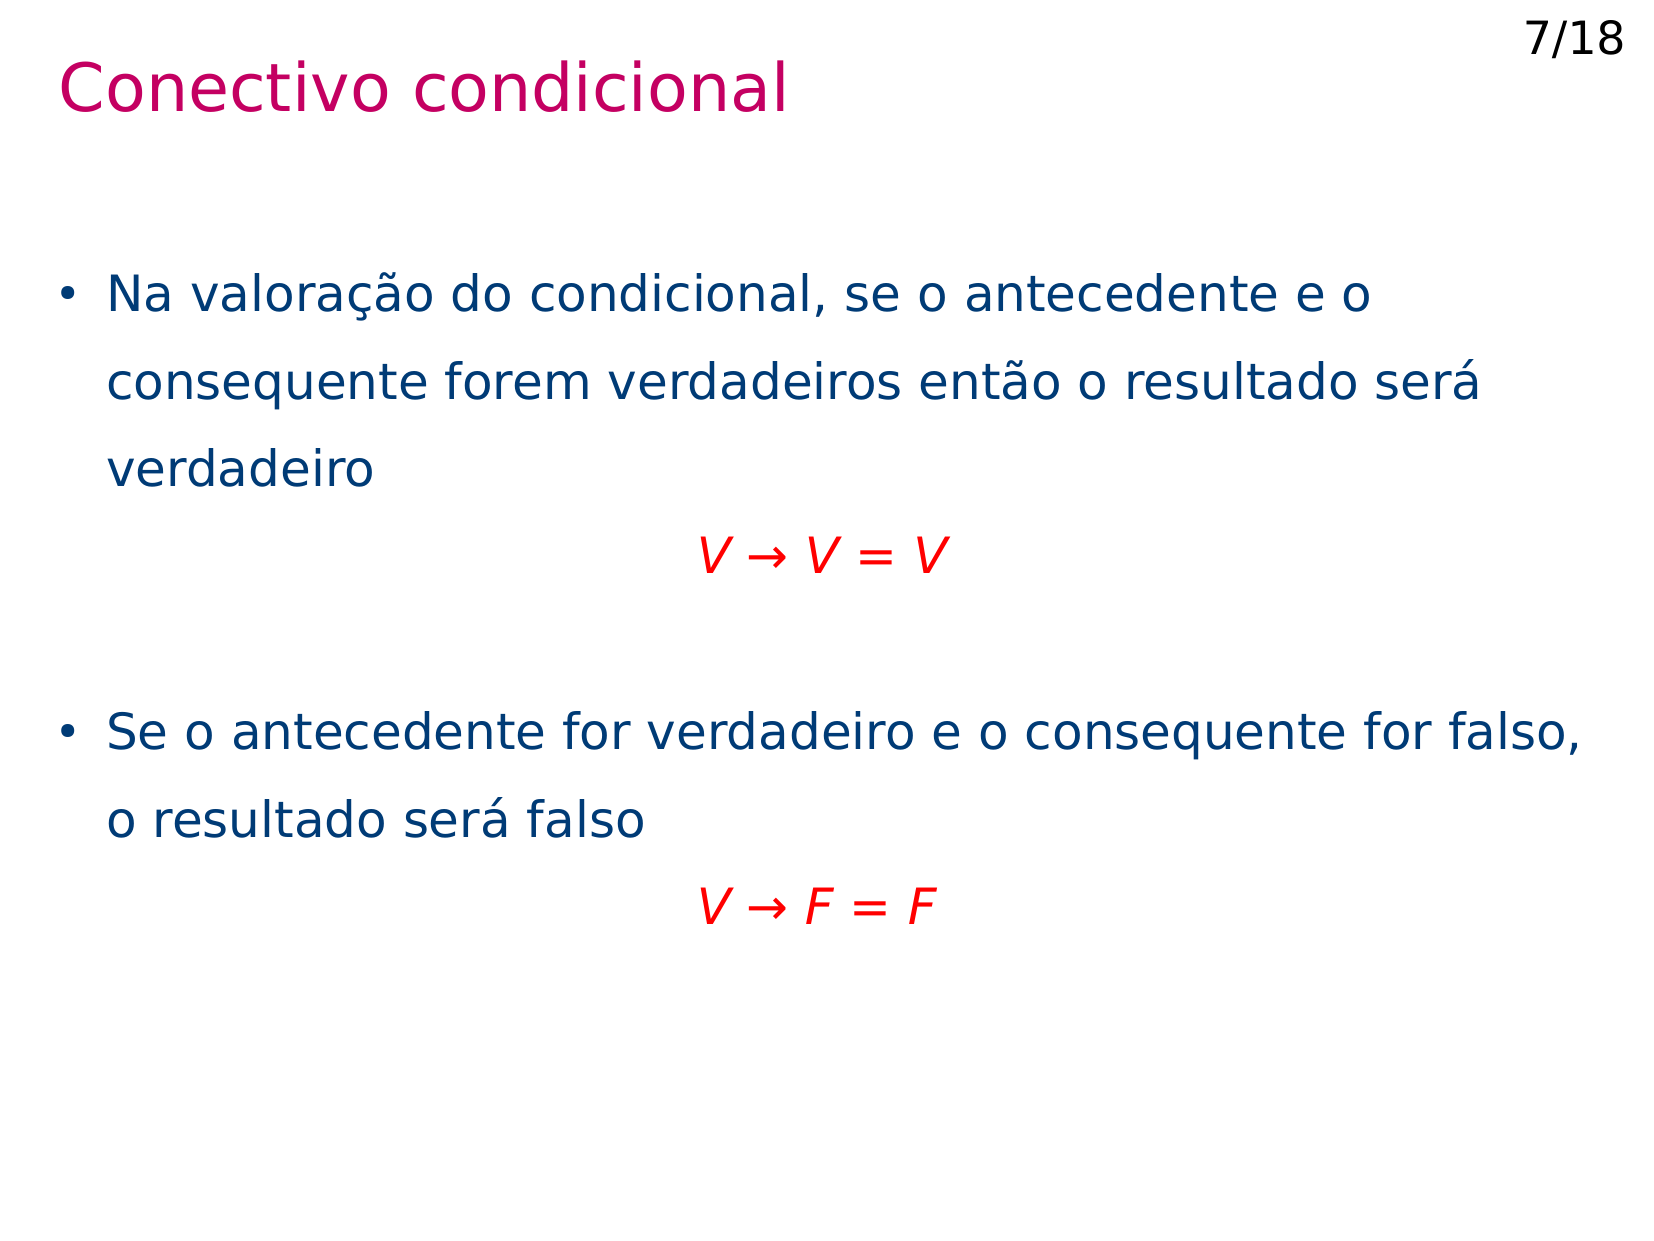

7
# Conectivo condicional
Na valoração do condicional, se o antecedente e o consequente forem verdadeiros então o resultado será verdadeiro
								V → V = V
Se o antecedente for verdadeiro e o consequente for falso, o resultado será falso
								V → F = F